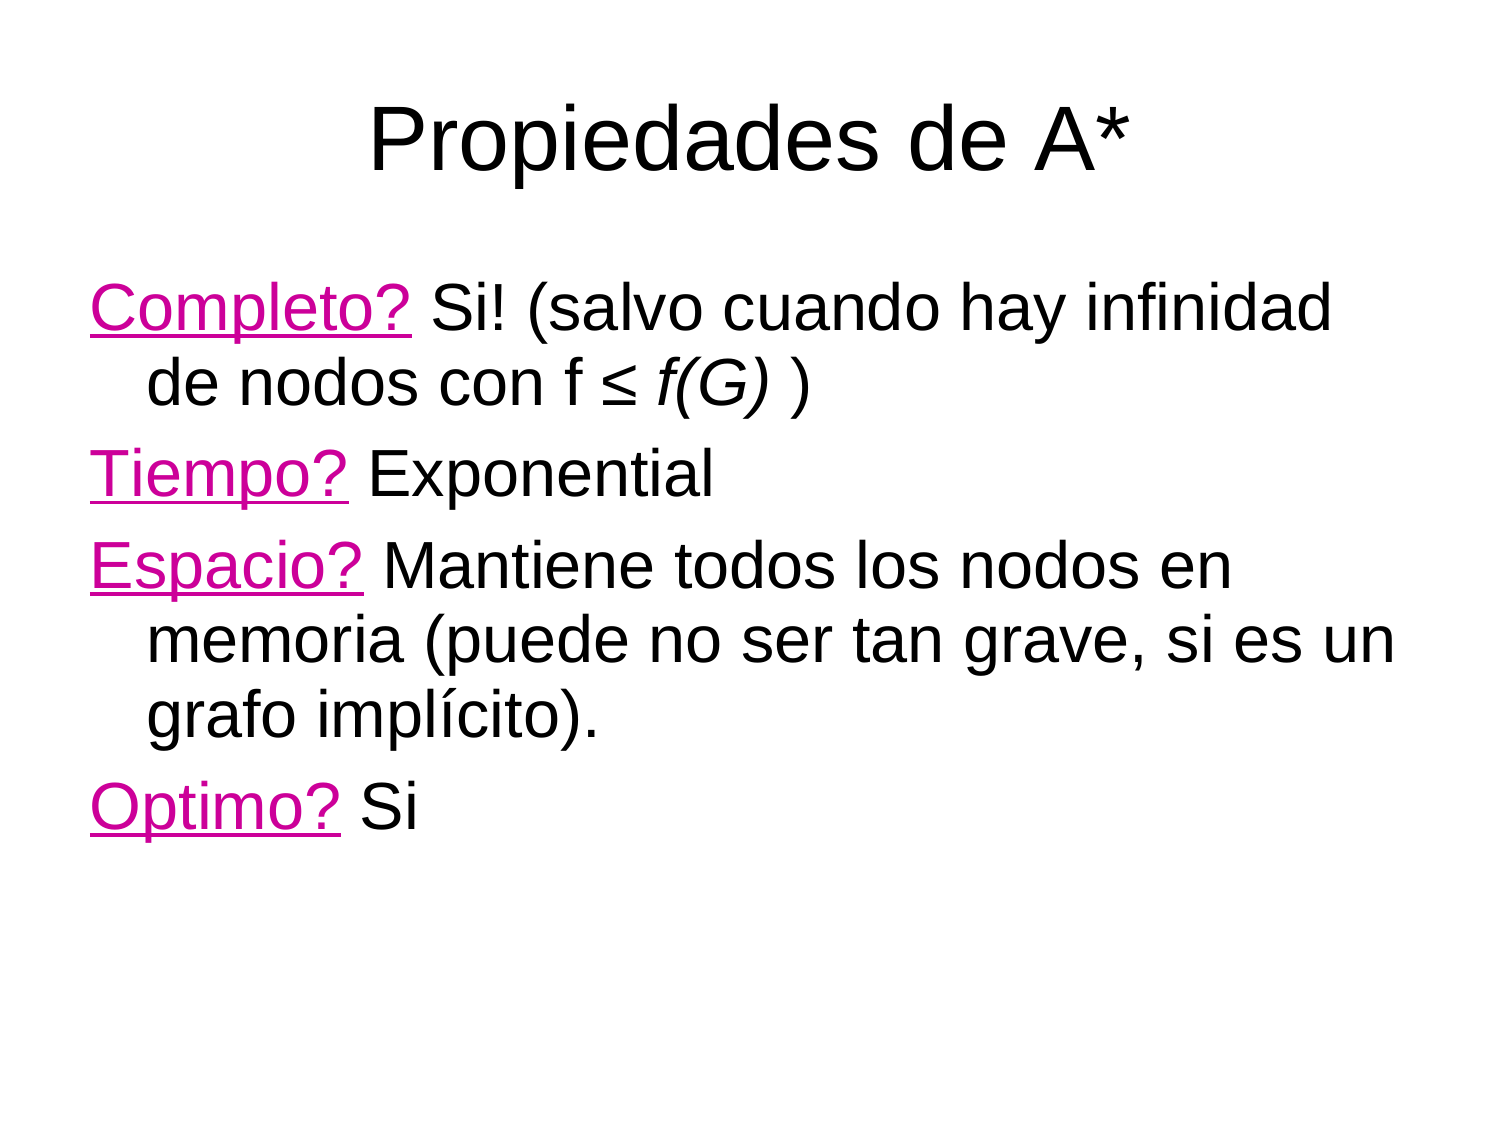

# Propiedades de A*
Completo? Si! (salvo cuando hay infinidad de nodos con f ≤ f(G) )
Tiempo? Exponential
Espacio? Mantiene todos los nodos en memoria (puede no ser tan grave, si es un grafo implícito).
Optimo? Si